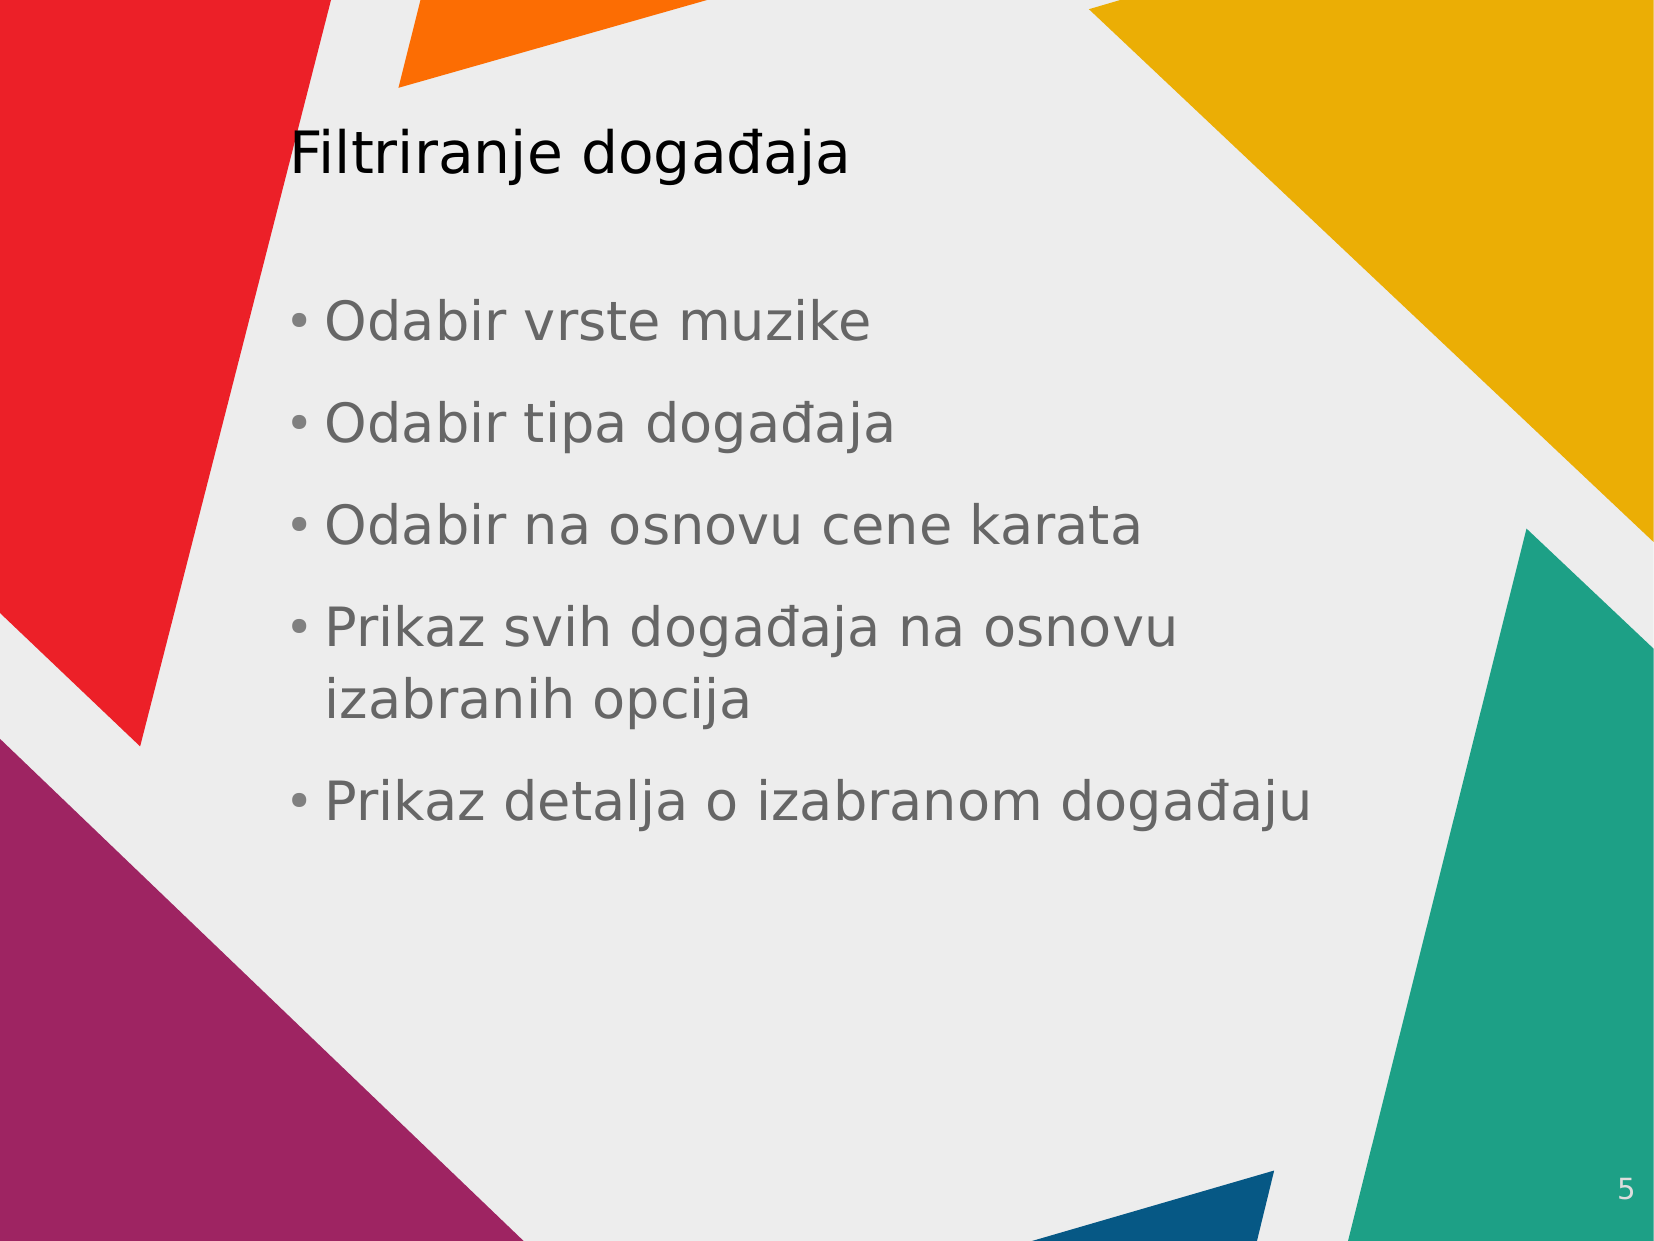

# Filtriranje događaja
Odabir vrste muzike
Odabir tipa događaja
Odabir na osnovu cene karata
Prikaz svih događaja na osnovu izabranih opcija
Prikaz detalja o izabranom događaju
5